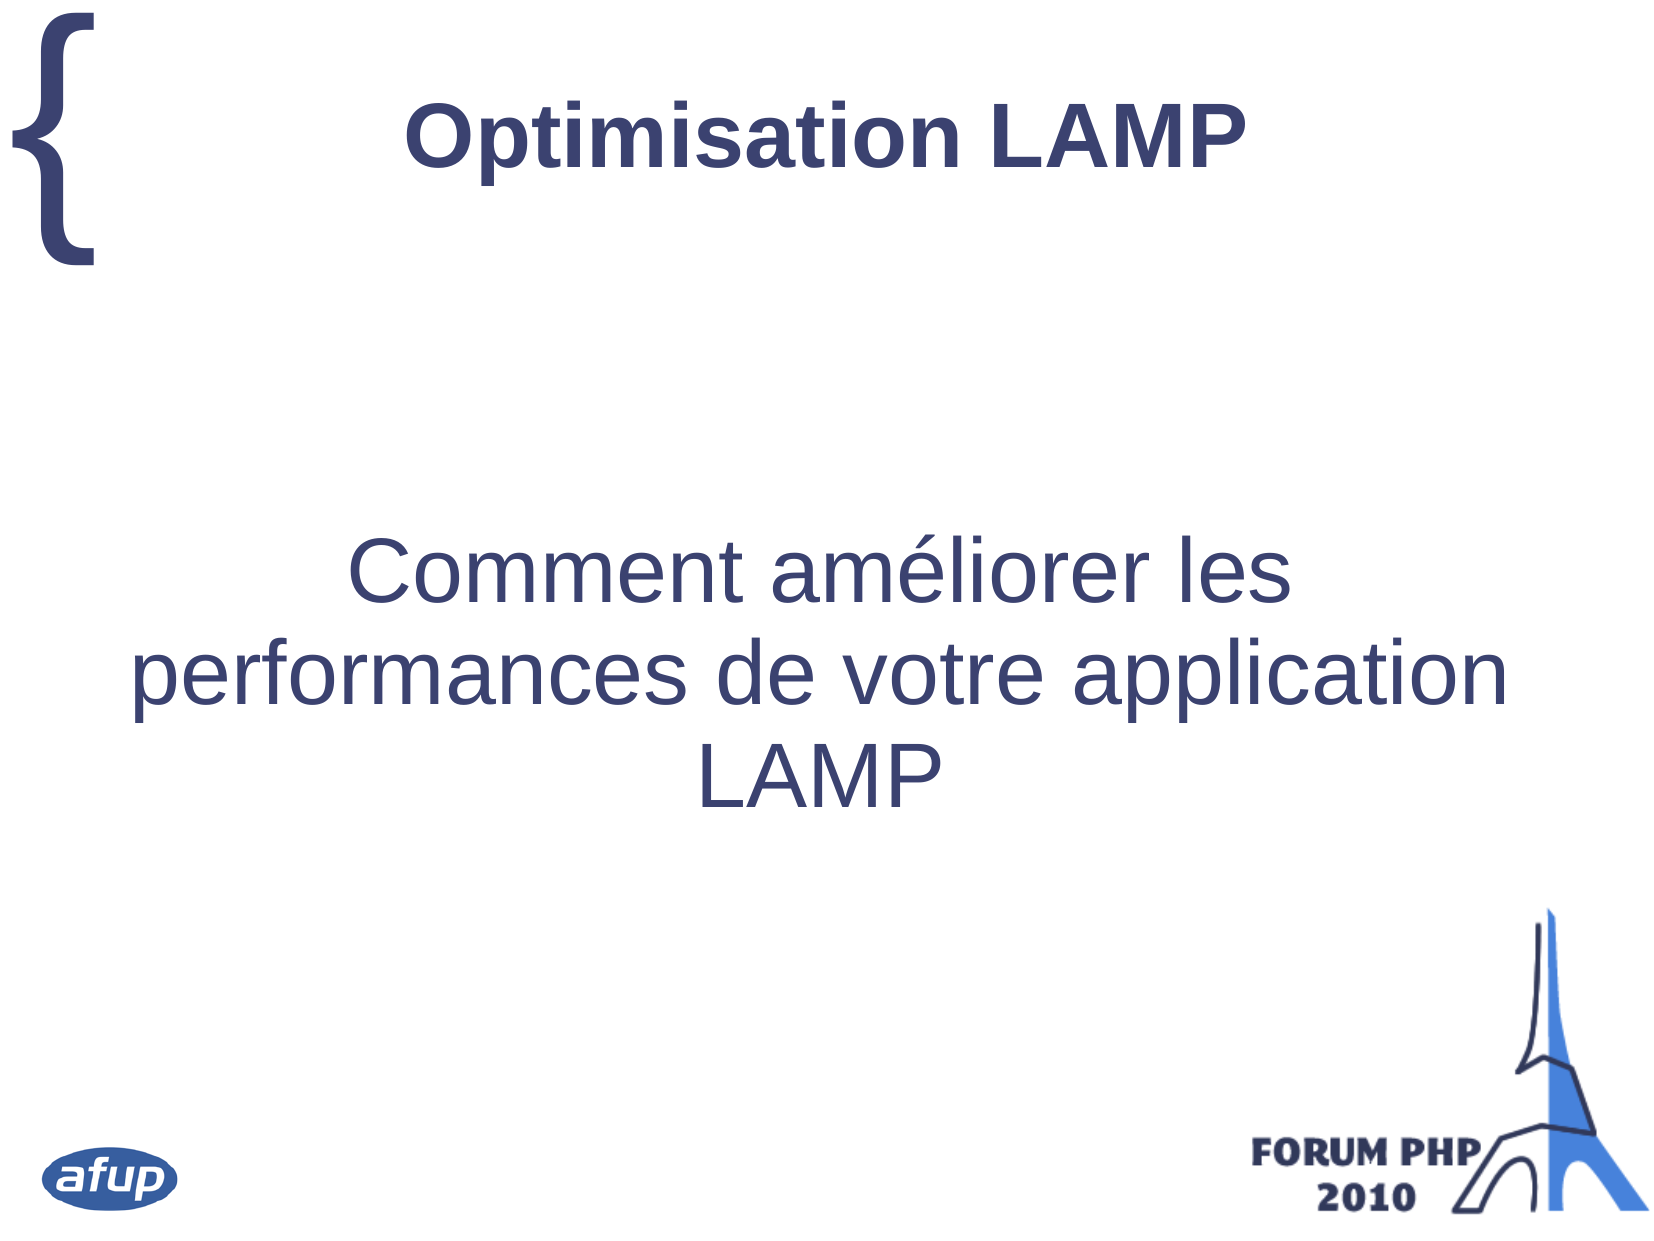

# Optimisation LAMP
Comment améliorer les performances de votre application LAMP